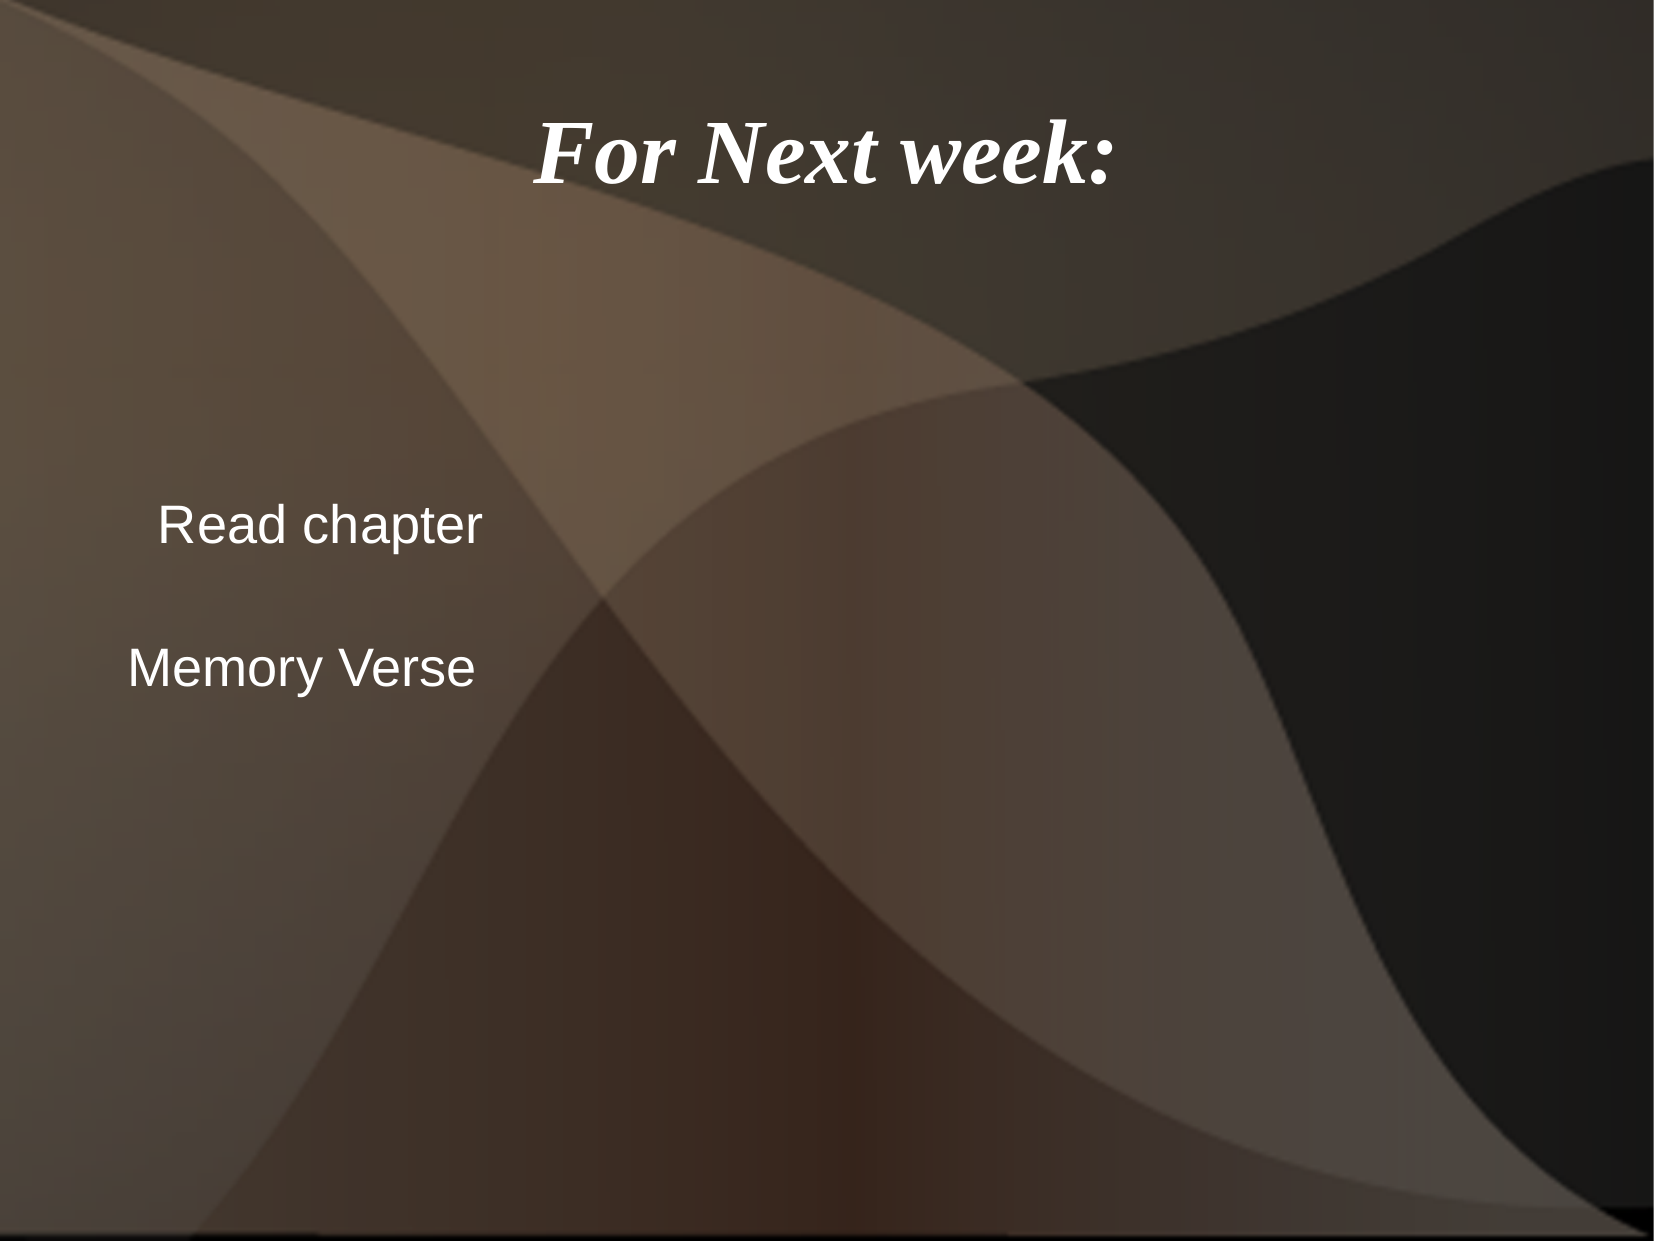

# For Next week:
Read chapter
Memory Verse